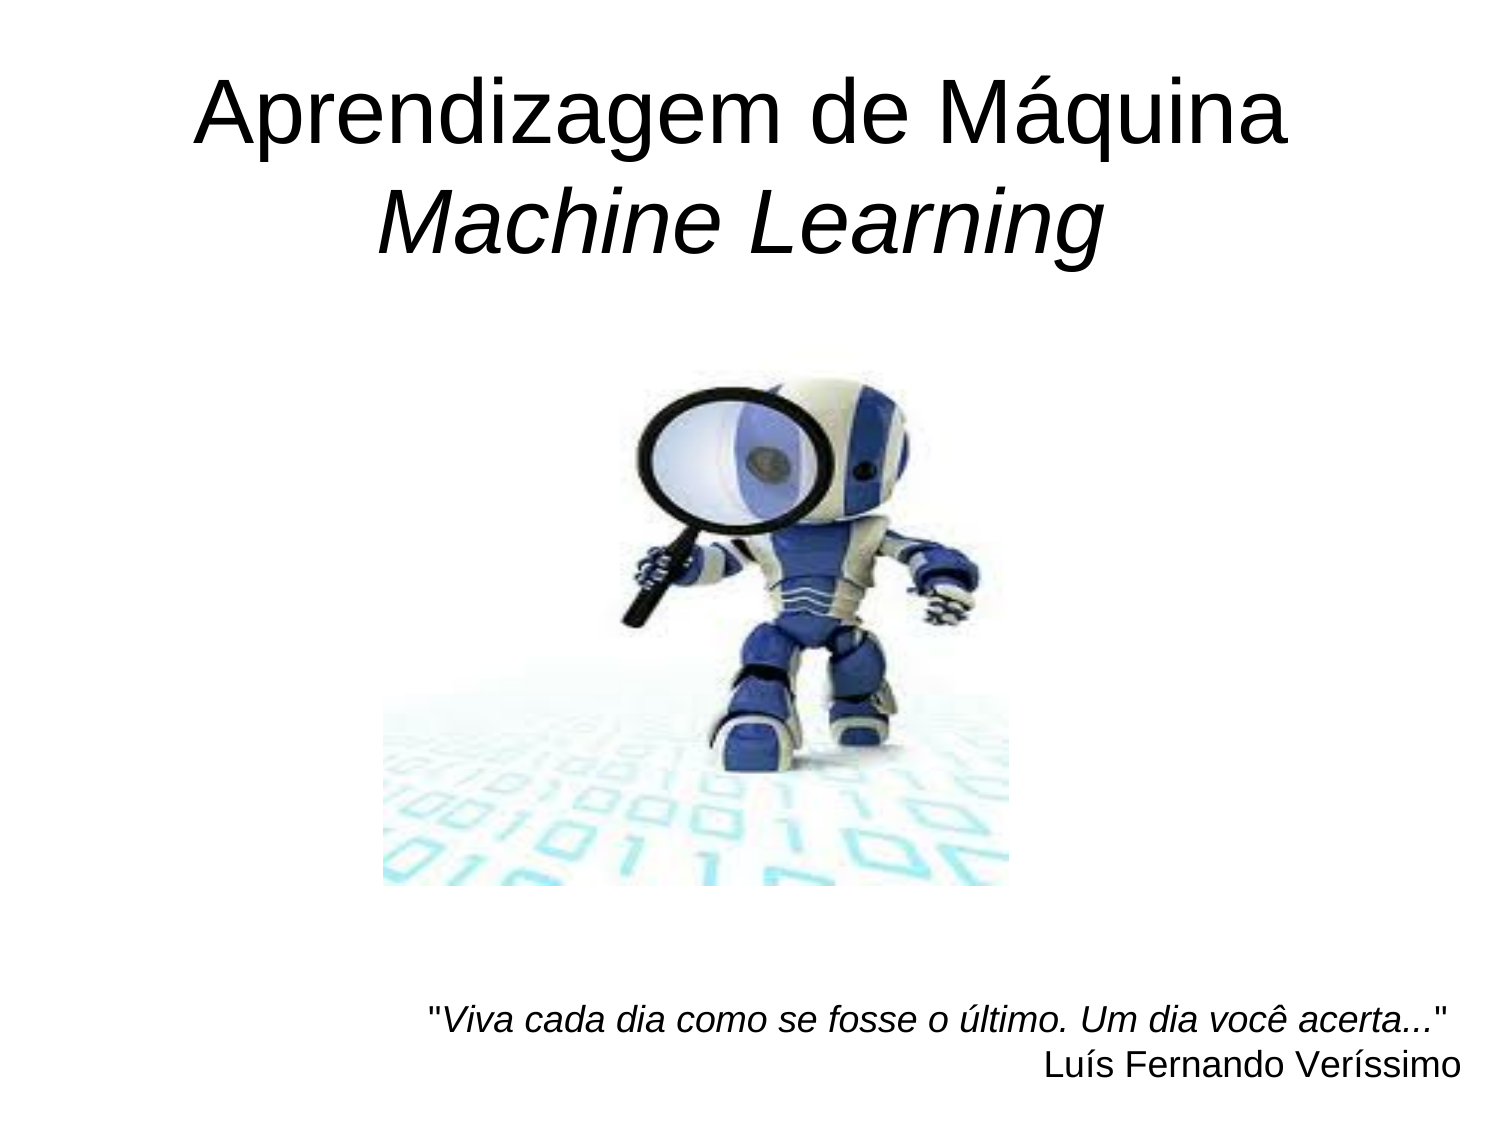

# Aprendizagem de Máquina Machine Learning
"Viva cada dia como se fosse o último. Um dia você acerta..."
Luís Fernando Veríssimo